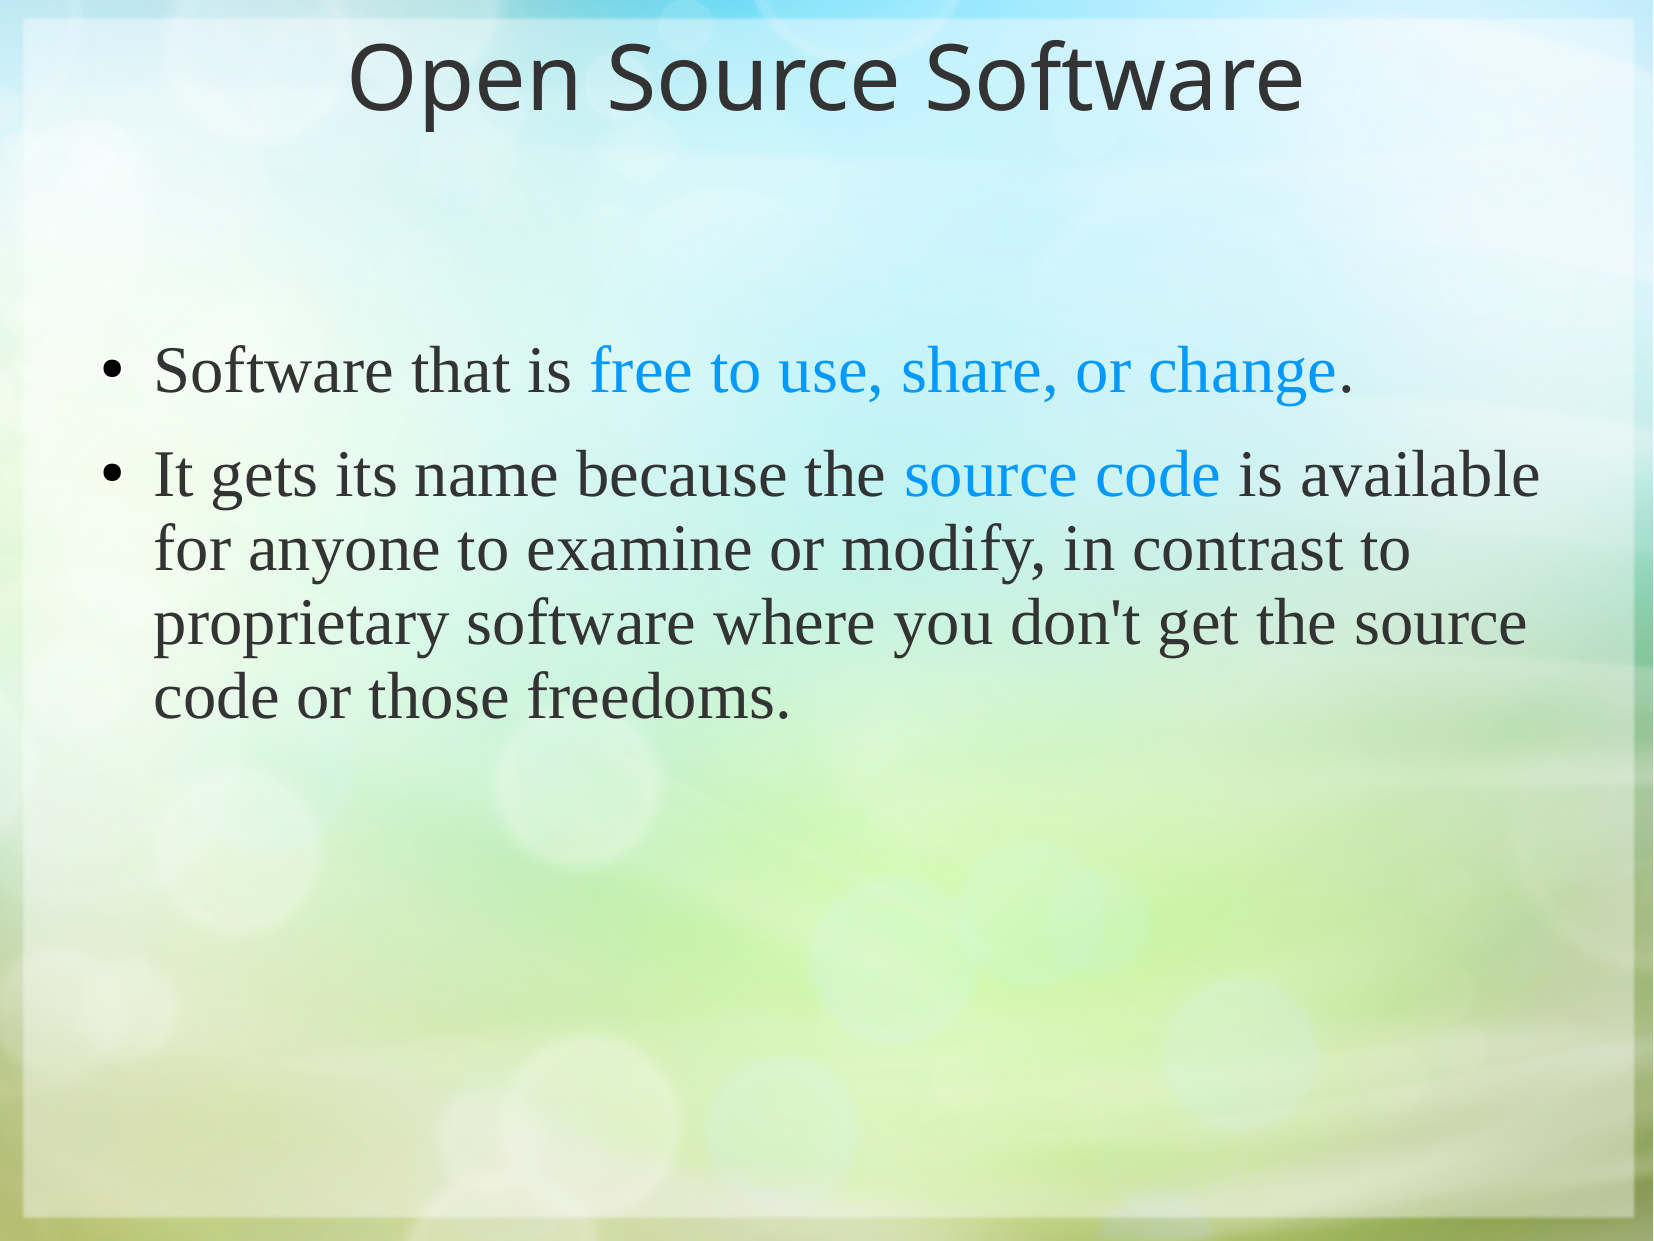

# Open Source Software
Software that is free to use, share, or change.
It gets its name because the source code is available for anyone to examine or modify, in contrast to proprietary software where you don't get the source code or those freedoms.